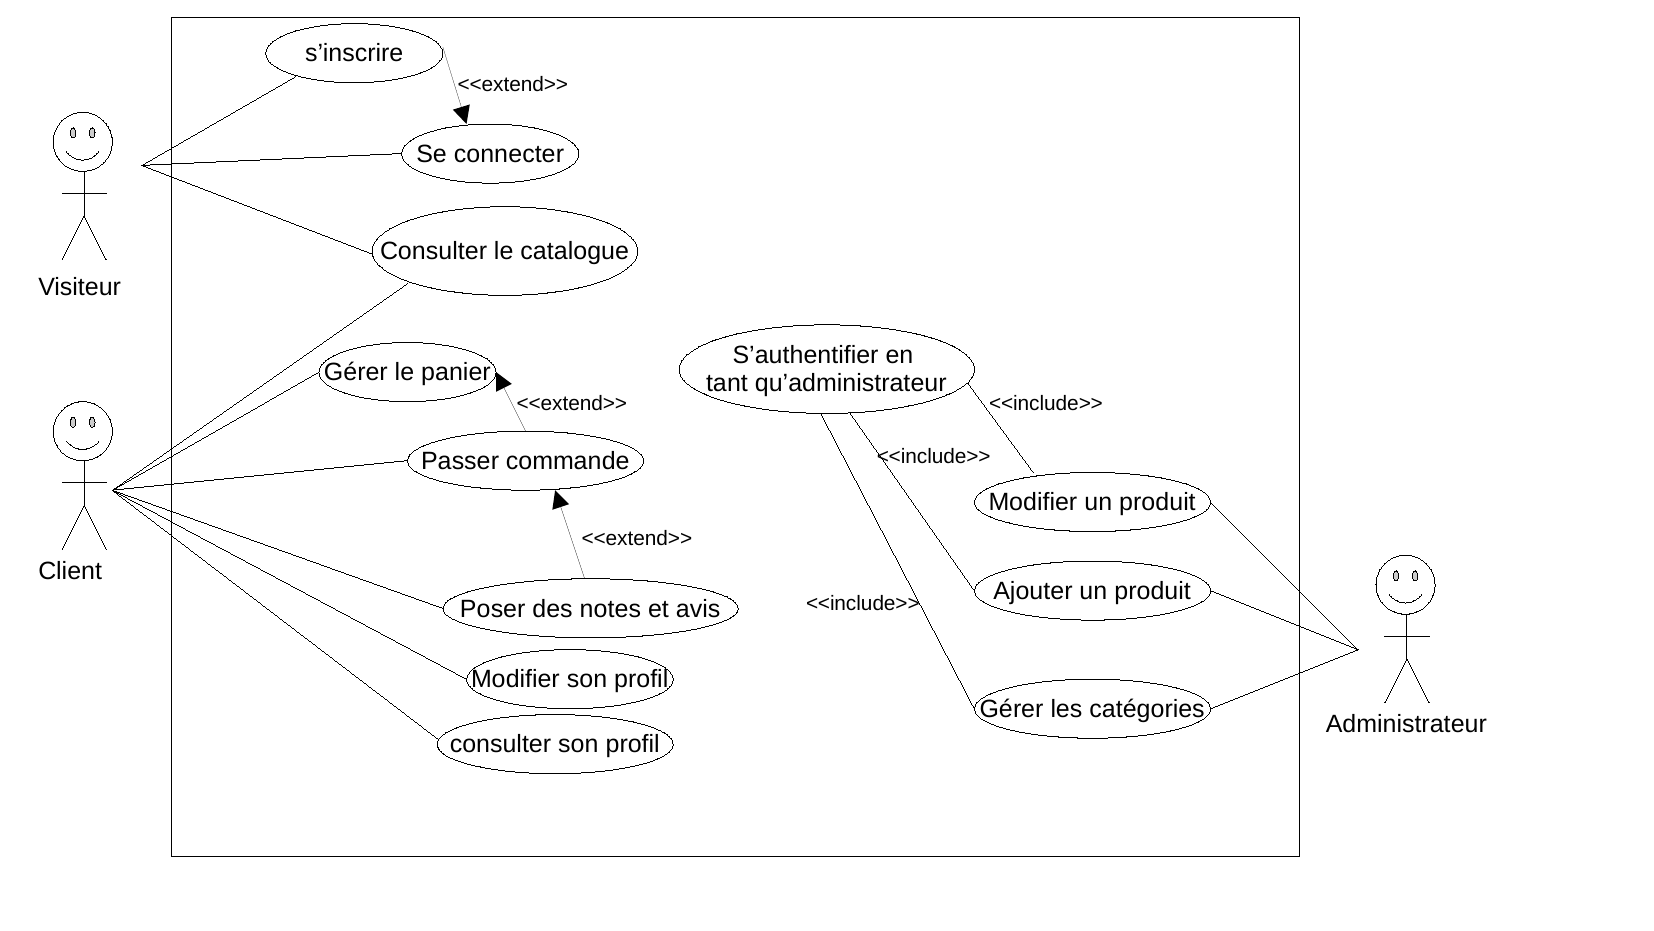

s’inscrire
<<extend>>
Se connecter
Consulter le catalogue
Visiteur
S’authentifier en
tant qu’administrateur
Gérer le panier
<<extend>>
<<include>>
Passer commande
<<include>>
Modifier un produit
<<extend>>
Client
Ajouter un produit
Poser des notes et avis
<<include>>
Modifier son profil
Gérer les catégories
Administrateur
consulter son profil